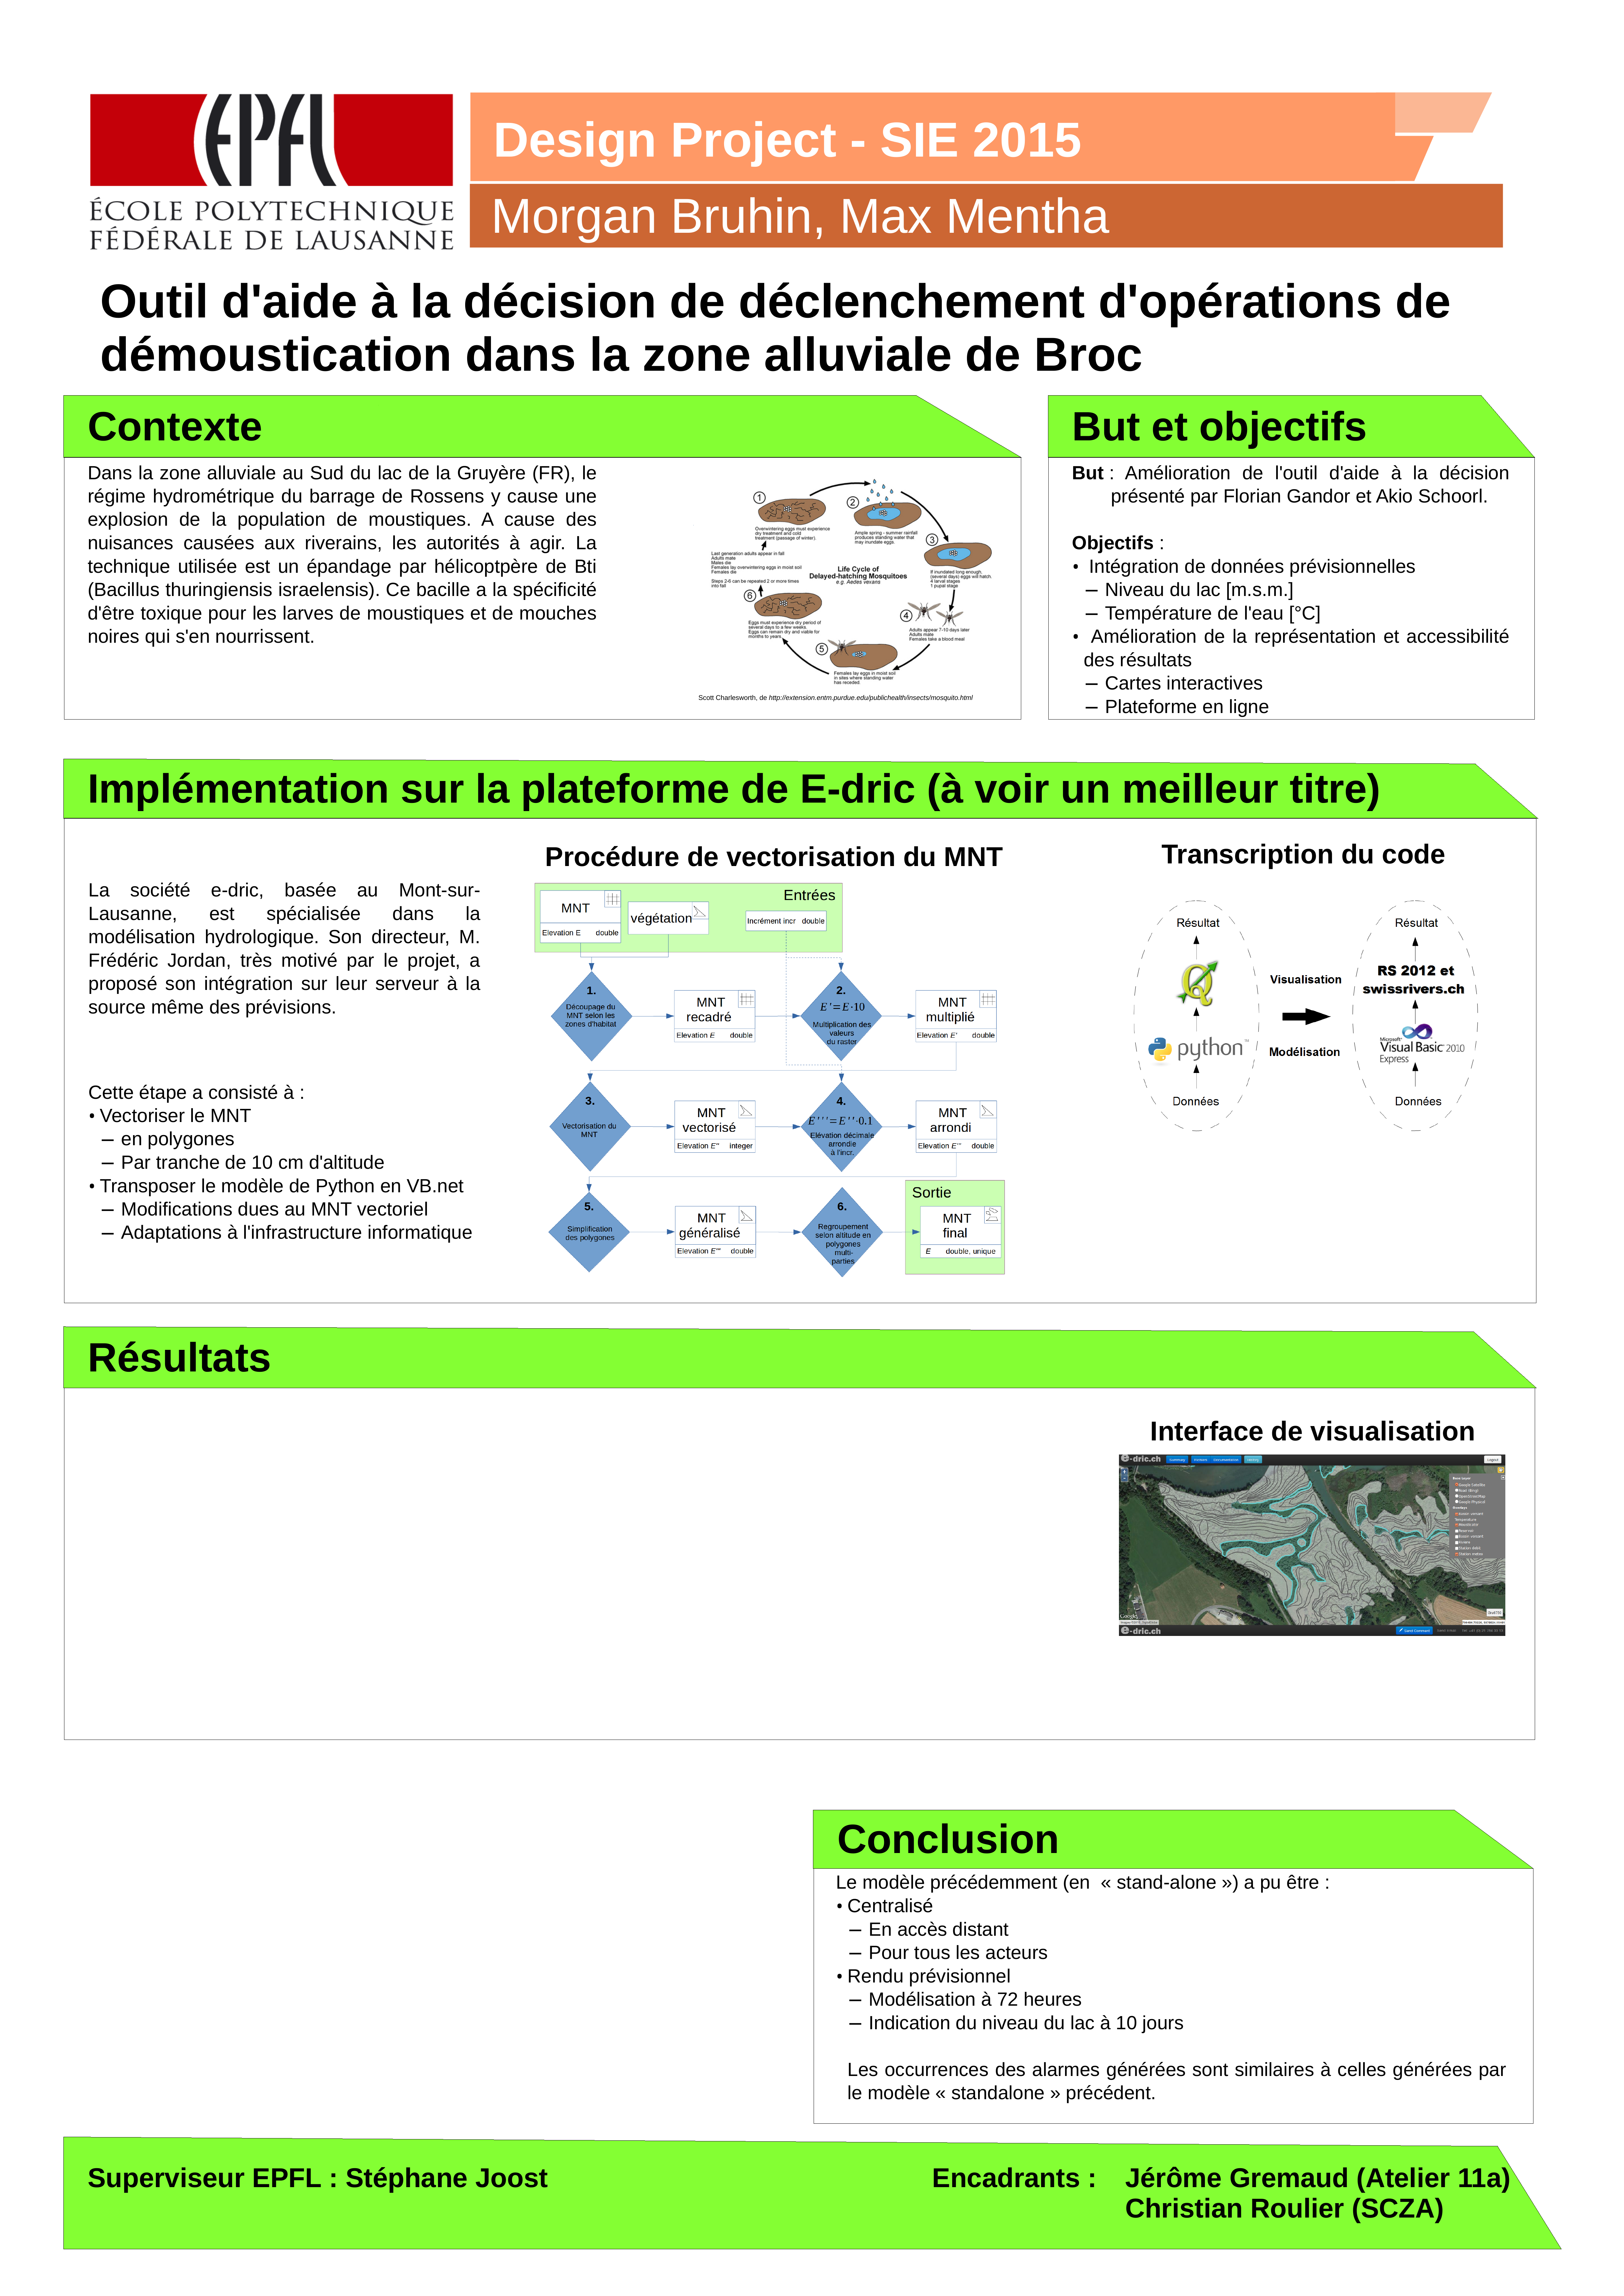

Morgan Bruhin, Max Mentha
Outil d'aide à la décision de déclenchement d'opérations de démoustication dans la zone alluviale de Broc
Contexte
But et objectifs
Dans la zone alluviale au Sud du lac de la Gruyère (FR), le régime hydrométrique du barrage de Rossens y cause une explosion de la population de moustiques. A cause des nuisances causées aux riverains, les autorités à agir. La technique utilisée est un épandage par hélicoptpère de Bti (Bacillus thuringiensis israelensis). Ce bacille a la spécificité d'être toxique pour les larves de moustiques et de mouches noires qui s'en nourrissent.
But : Amélioration de l'outil d'aide à la décision présenté par Florian Gandor et Akio Schoorl.
Objectifs :
 Intégration de données prévisionnelles
 Niveau du lac [m.s.m.]
 Température de l'eau [°C]
 Amélioration de la représentation et accessibilité des résultats
 Cartes interactives
 Plateforme en ligne
Scott Charlesworth, de http://extension.entm.purdue.edu/publichealth/insects/mosquito.html
Implémentation sur la plateforme de E-dric (à voir un meilleur titre)
Transcription du code
Procédure de vectorisation du MNT
La société e-dric, basée au Mont-sur-Lausanne, est spécialisée dans la modélisation hydrologique. Son directeur, M. Frédéric Jordan, très motivé par le projet, a proposé son intégration sur leur serveur à la source même des prévisions.
Cette étape a consisté à :
Vectoriser le MNT
 en polygones
 Par tranche de 10 cm d'altitude
Transposer le modèle de Python en VB.net
 Modifications dues au MNT vectoriel
 Adaptations à l'infrastructure informatique
Résultats
Interface de visualisation
Conclusion
Le modèle précédemment (en « stand-alone ») a pu être :
Centralisé
 En accès distant
 Pour tous les acteurs
Rendu prévisionnel
 Modélisation à 72 heures
 Indication du niveau du lac à 10 jours
Les occurrences des alarmes générées sont similaires à celles générées par le modèle « standalone » précédent.
Superviseur EPFL : Stéphane Joost																Encadrants :		Jérôme Gremaud (Atelier 11a)
																																			 		Christian Roulier (SCZA)